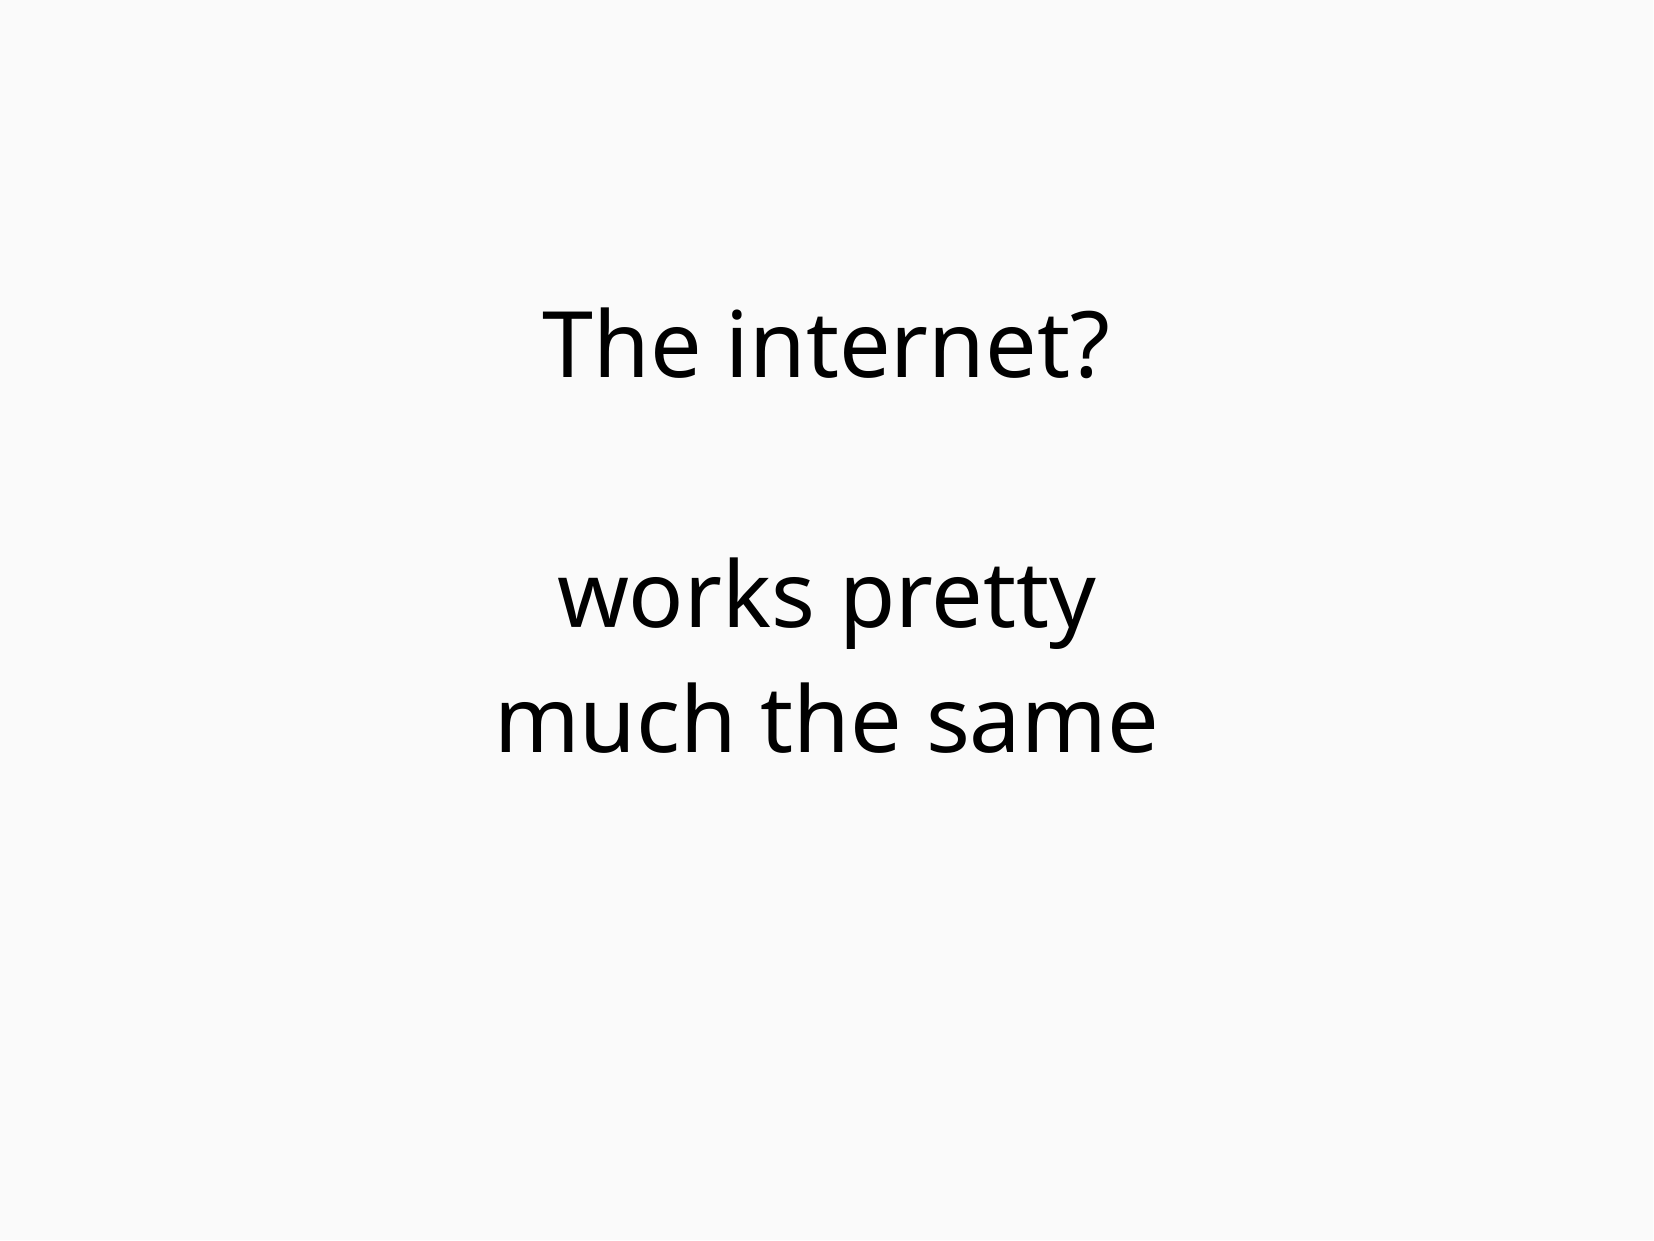

# The internet?
works pretty
much the same